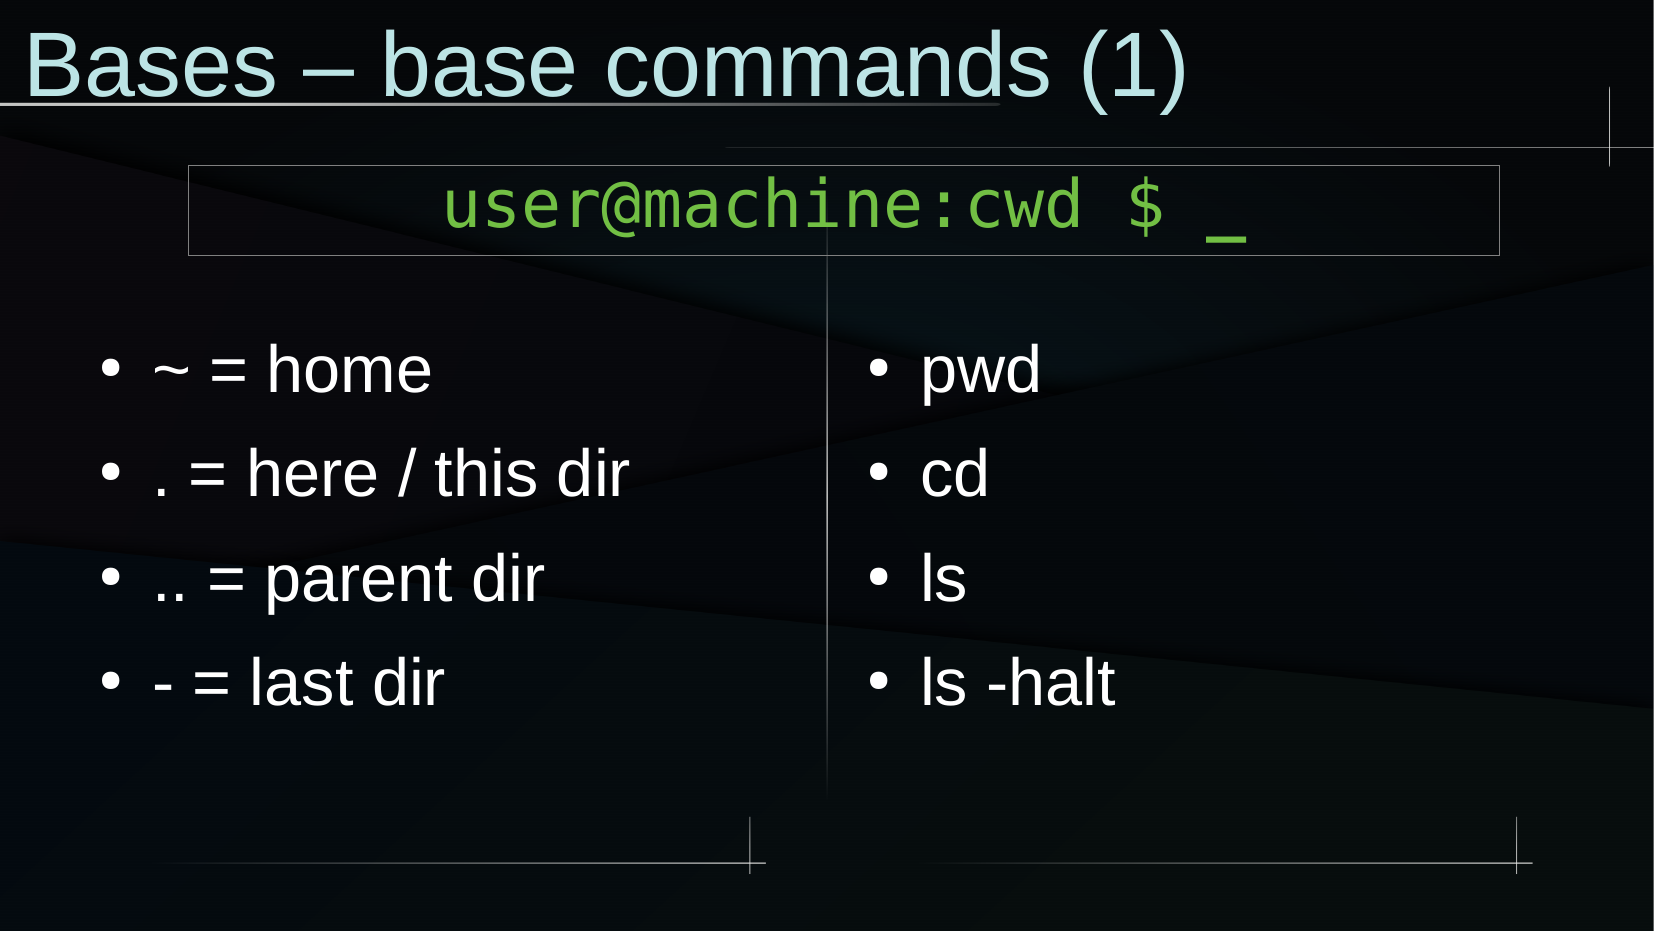

# Bases – base commands (1)
user@machine:cwd $ _
~ = home
. = here / this dir
.. = parent dir
- = last dir
pwd
cd
ls
ls -halt